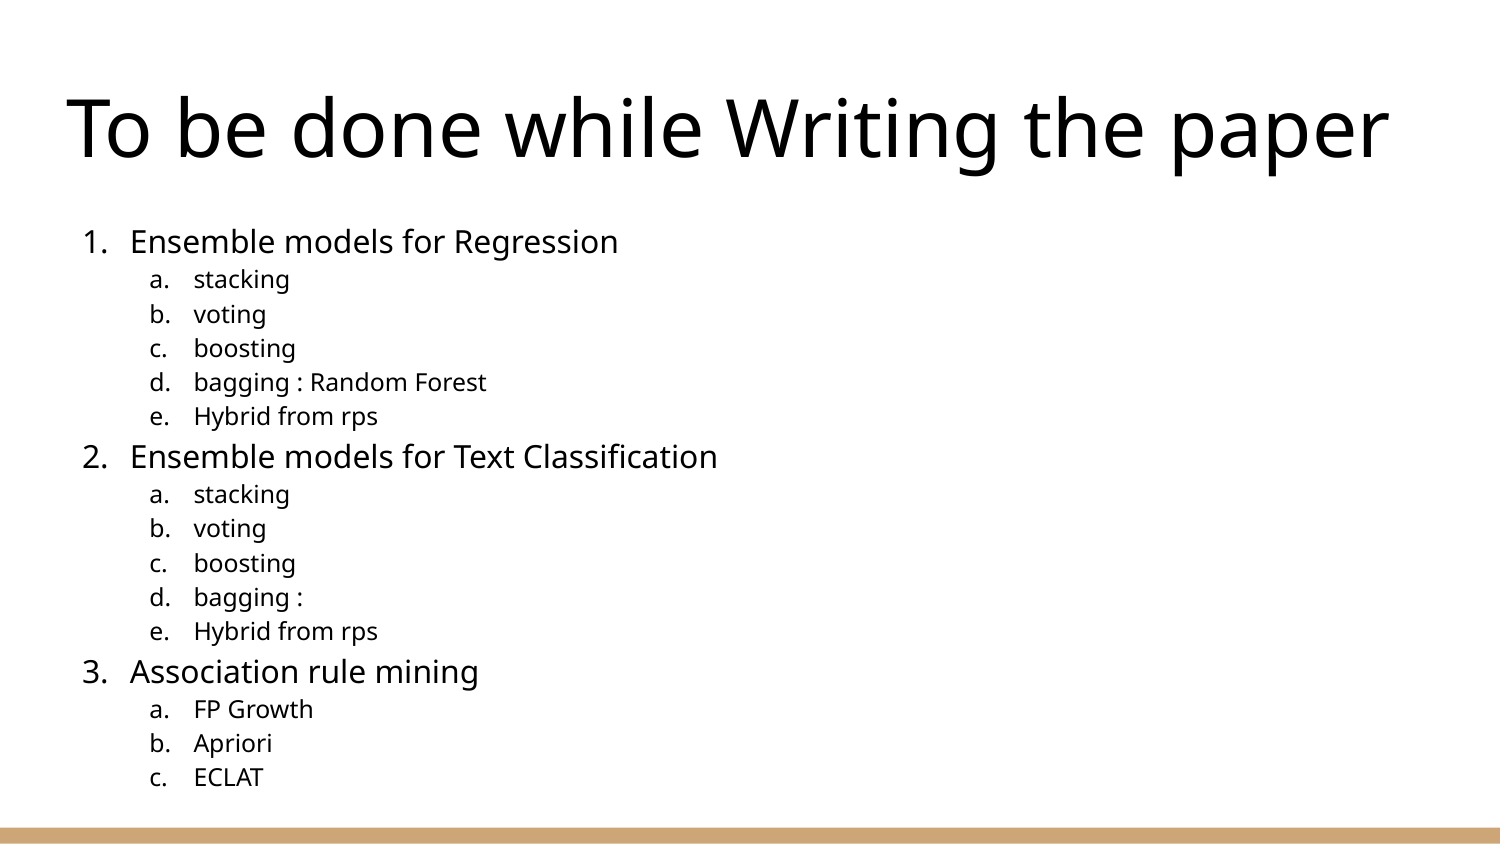

# To be done while Writing the paper
Ensemble models for Regression
stacking
voting
boosting
bagging : Random Forest
Hybrid from rps
Ensemble models for Text Classification
stacking
voting
boosting
bagging :
Hybrid from rps
Association rule mining
FP Growth
Apriori
ECLAT